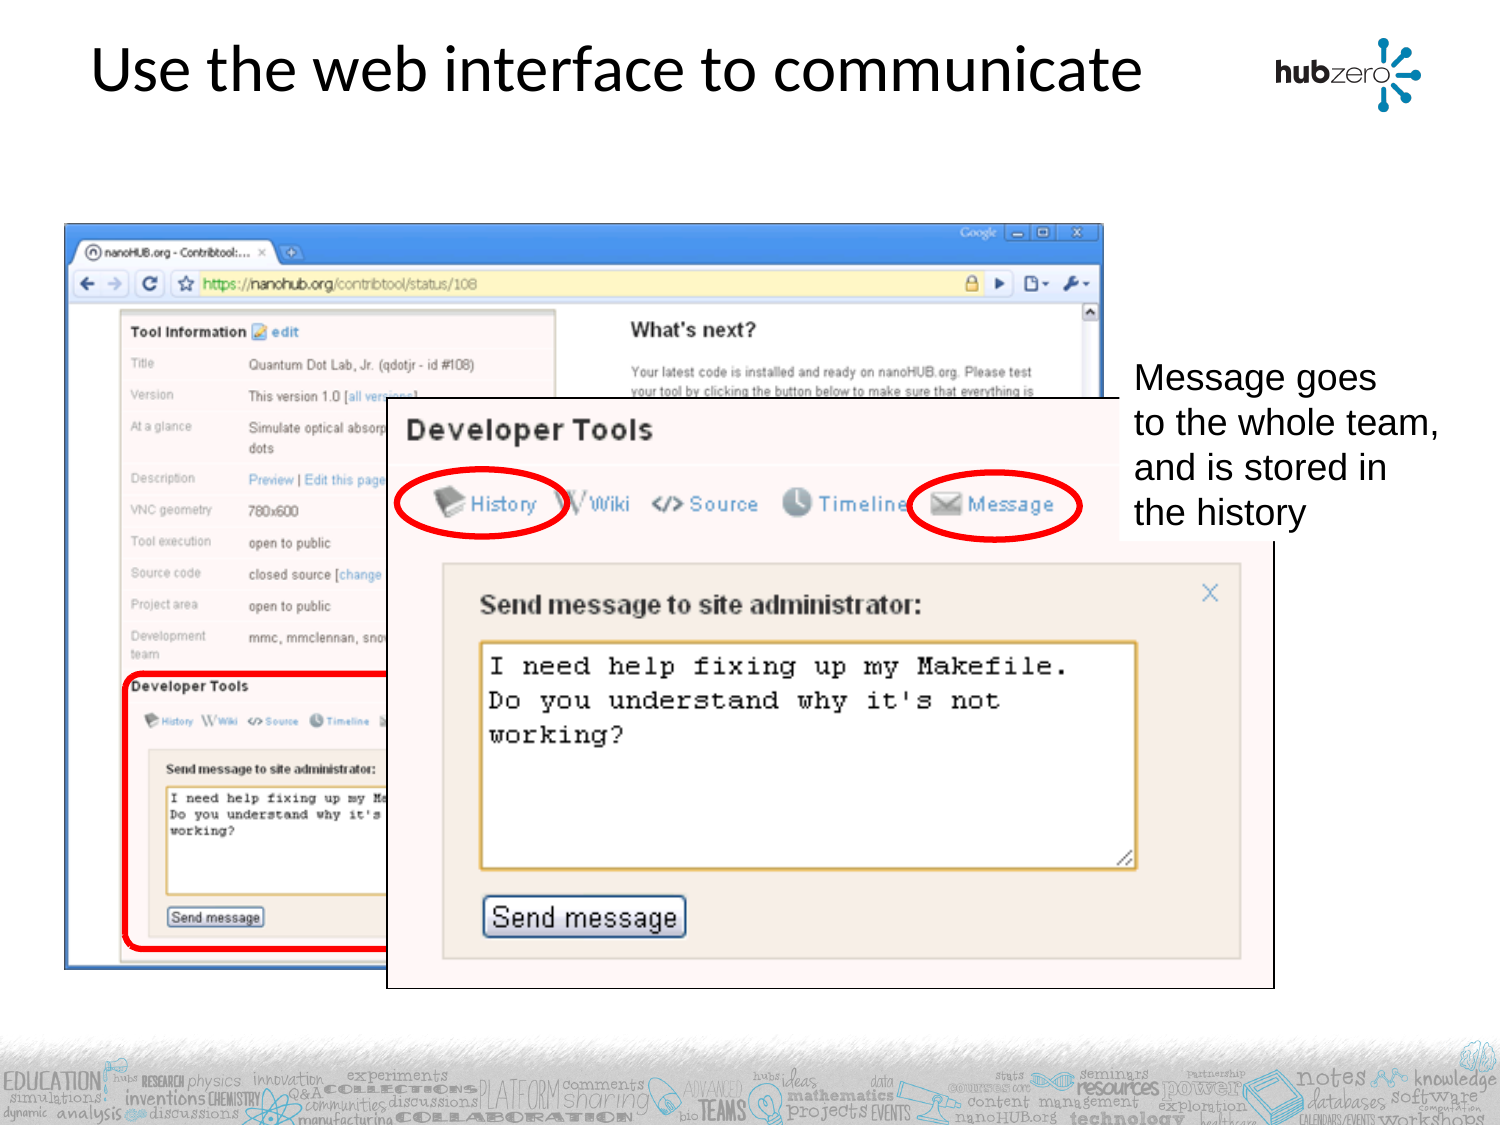

# Use the web interface to communicate
Message goes
to the whole team,
and is stored in
the history